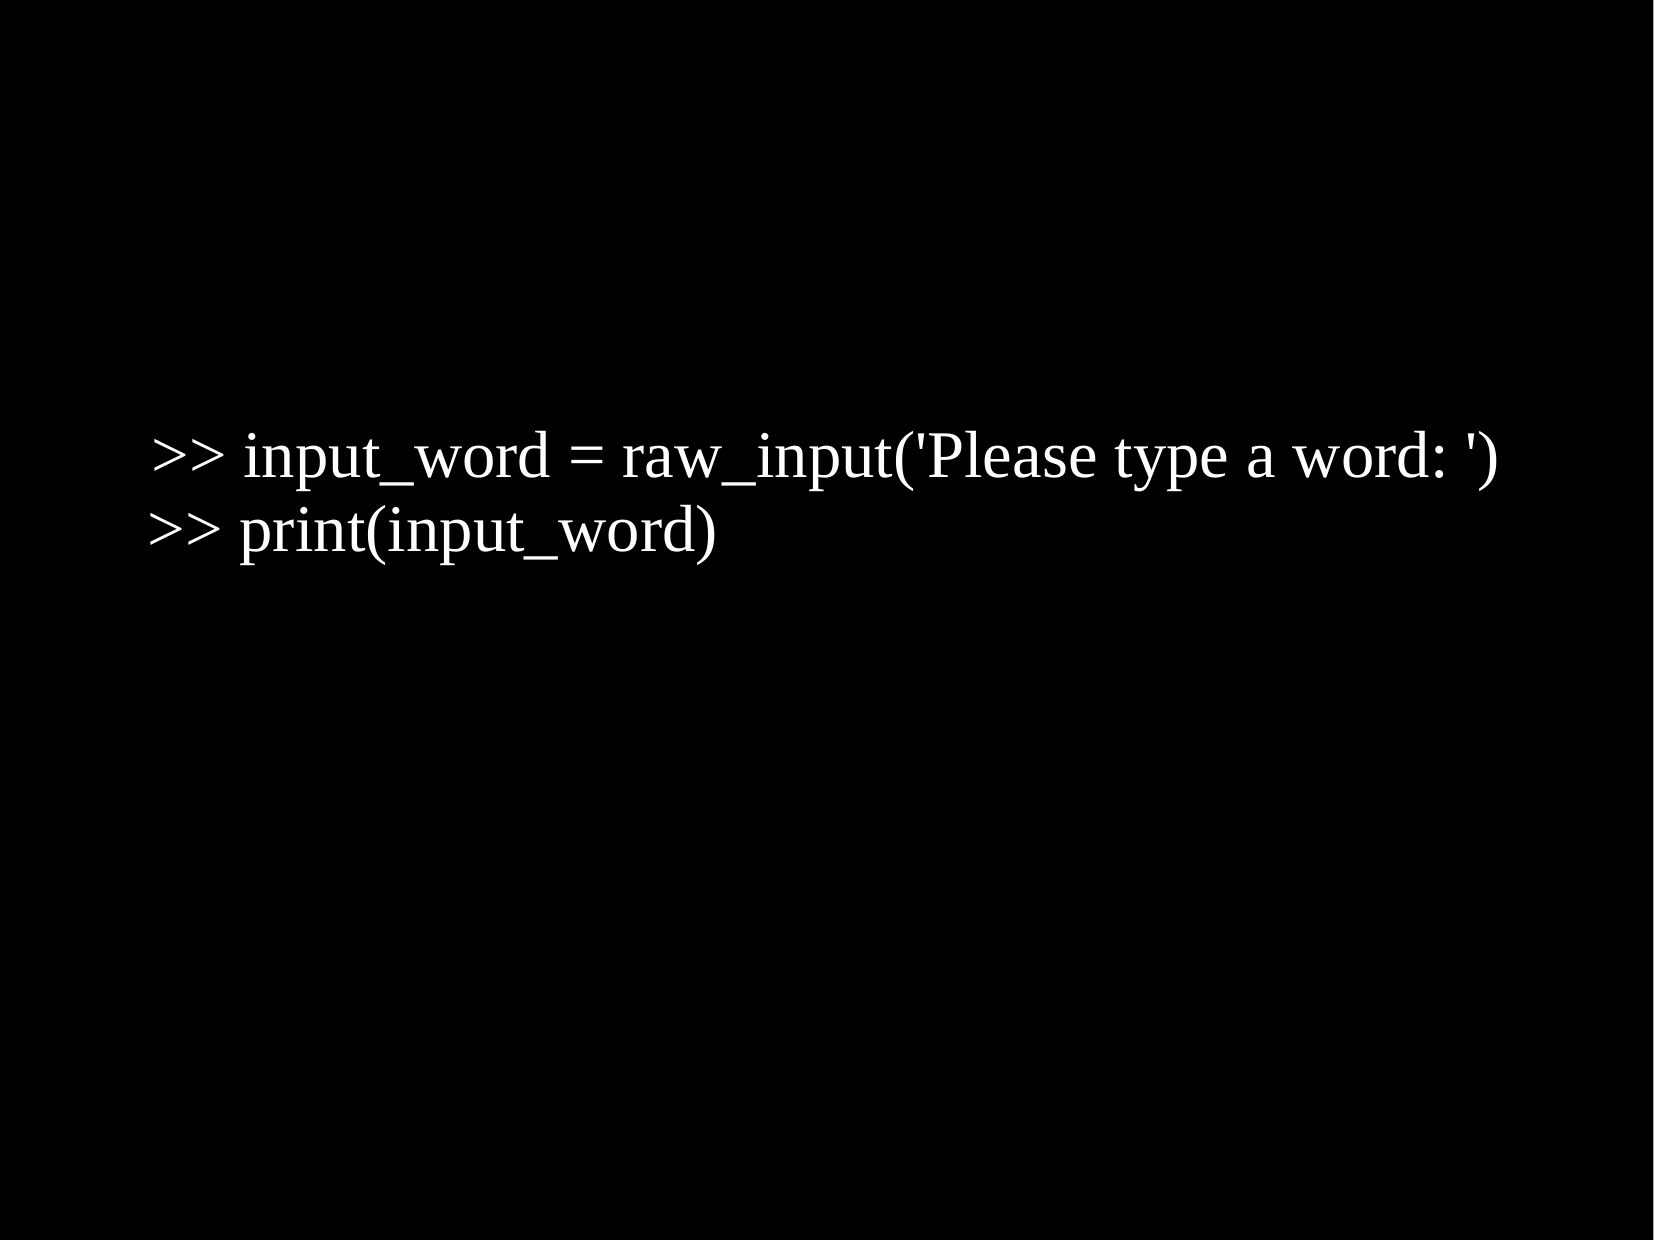

# >> input_word = raw_input('Please type a word: ')
>> print(input_word)